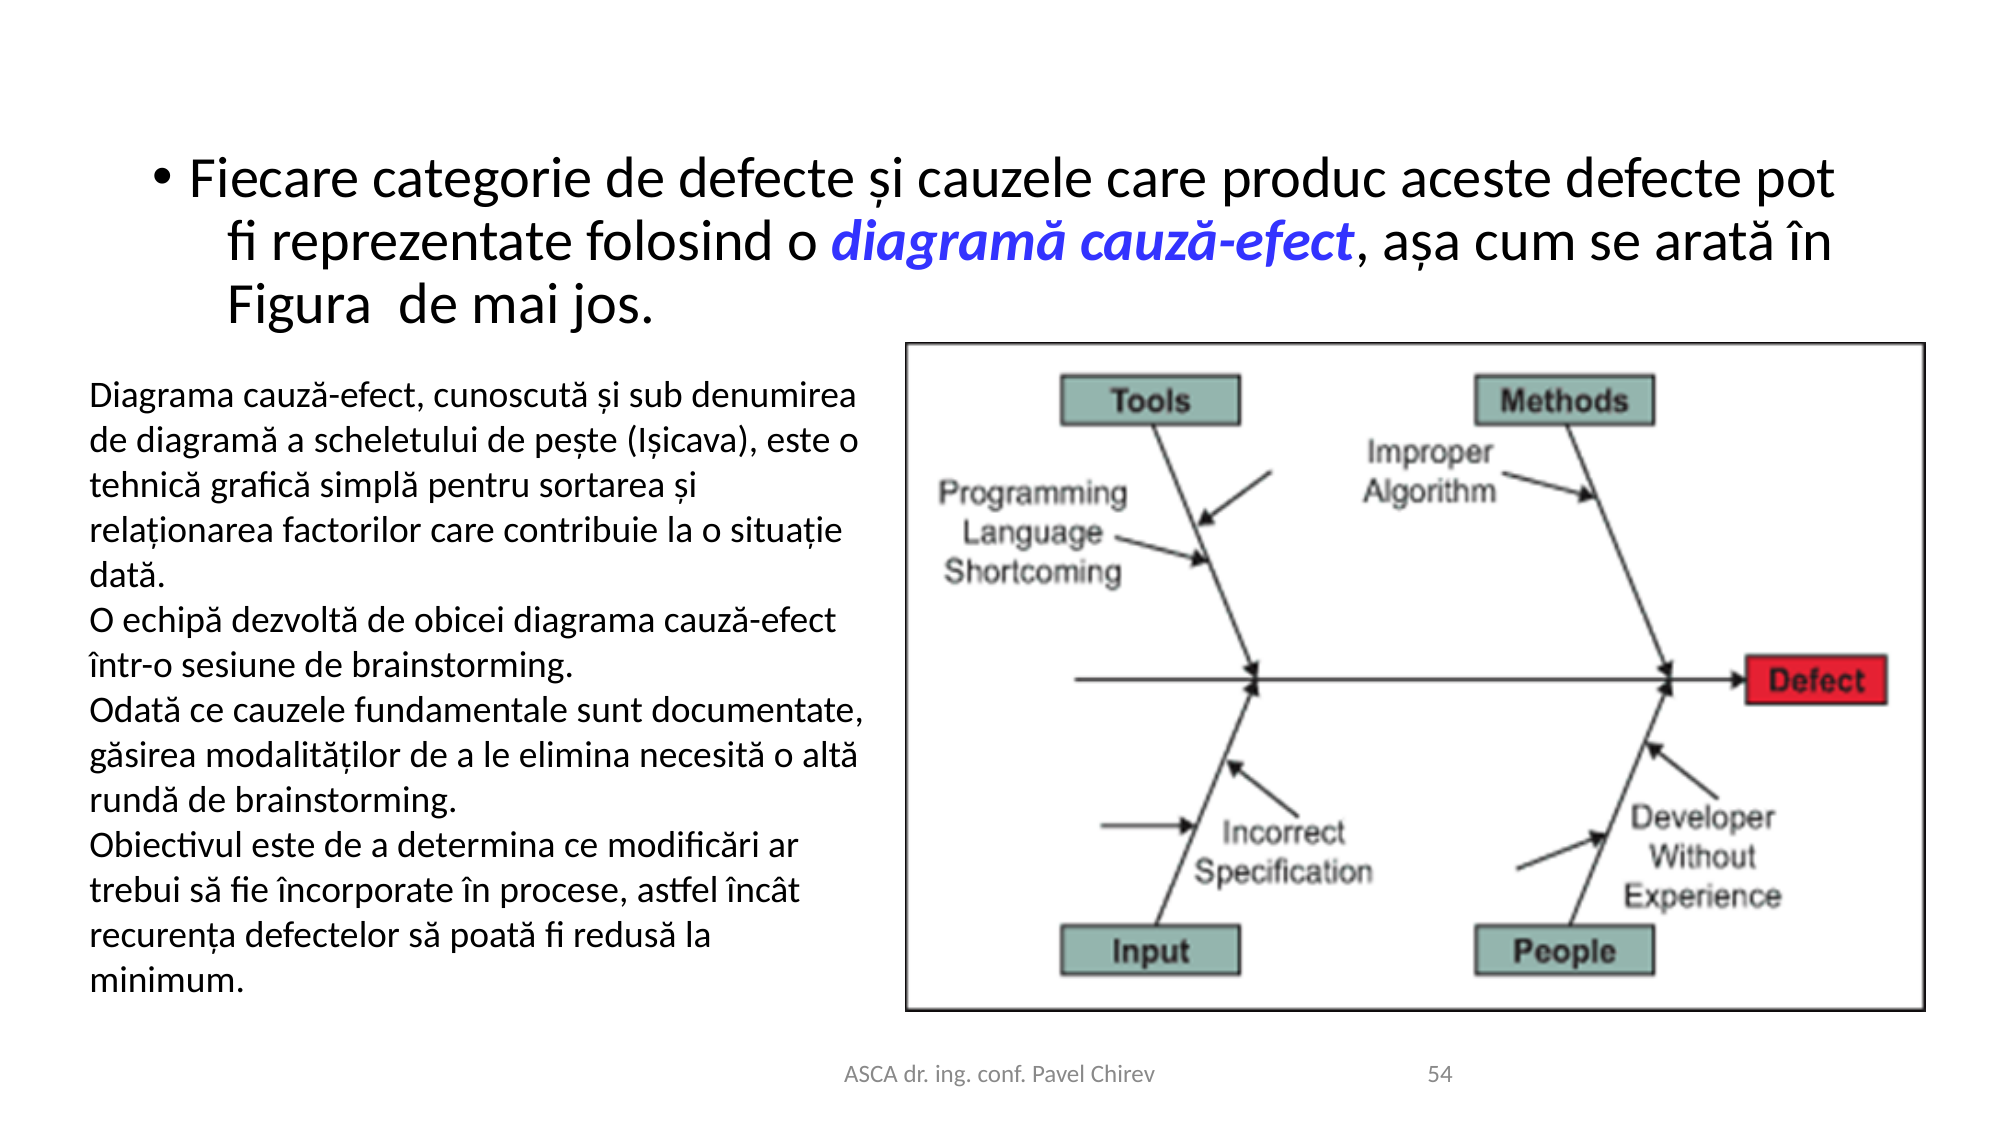

# Fiecare categorie de defecte și cauzele care produc aceste defecte pot fi reprezentate folosind o diagramă cauză-efect, așa cum se arată în Figura de mai jos.
Diagrama cauză-efect, cunoscută și sub denumirea de diagramă a scheletului de pește (Ișicava), este o tehnică grafică simplă pentru sortarea și relaționarea factorilor care contribuie la o situație dată.
O echipă dezvoltă de obicei diagrama cauză-efect într-o sesiune de brainstorming.
Odată ce cauzele fundamentale sunt documentate, găsirea modalităților de a le elimina necesită o altă rundă de brainstorming.
Obiectivul este de a determina ce modificări ar trebui să fie încorporate în procese, astfel încât recurența defectelor să poată fi redusă la minimum.
ASCA dr. ing. conf. Pavel Chirev